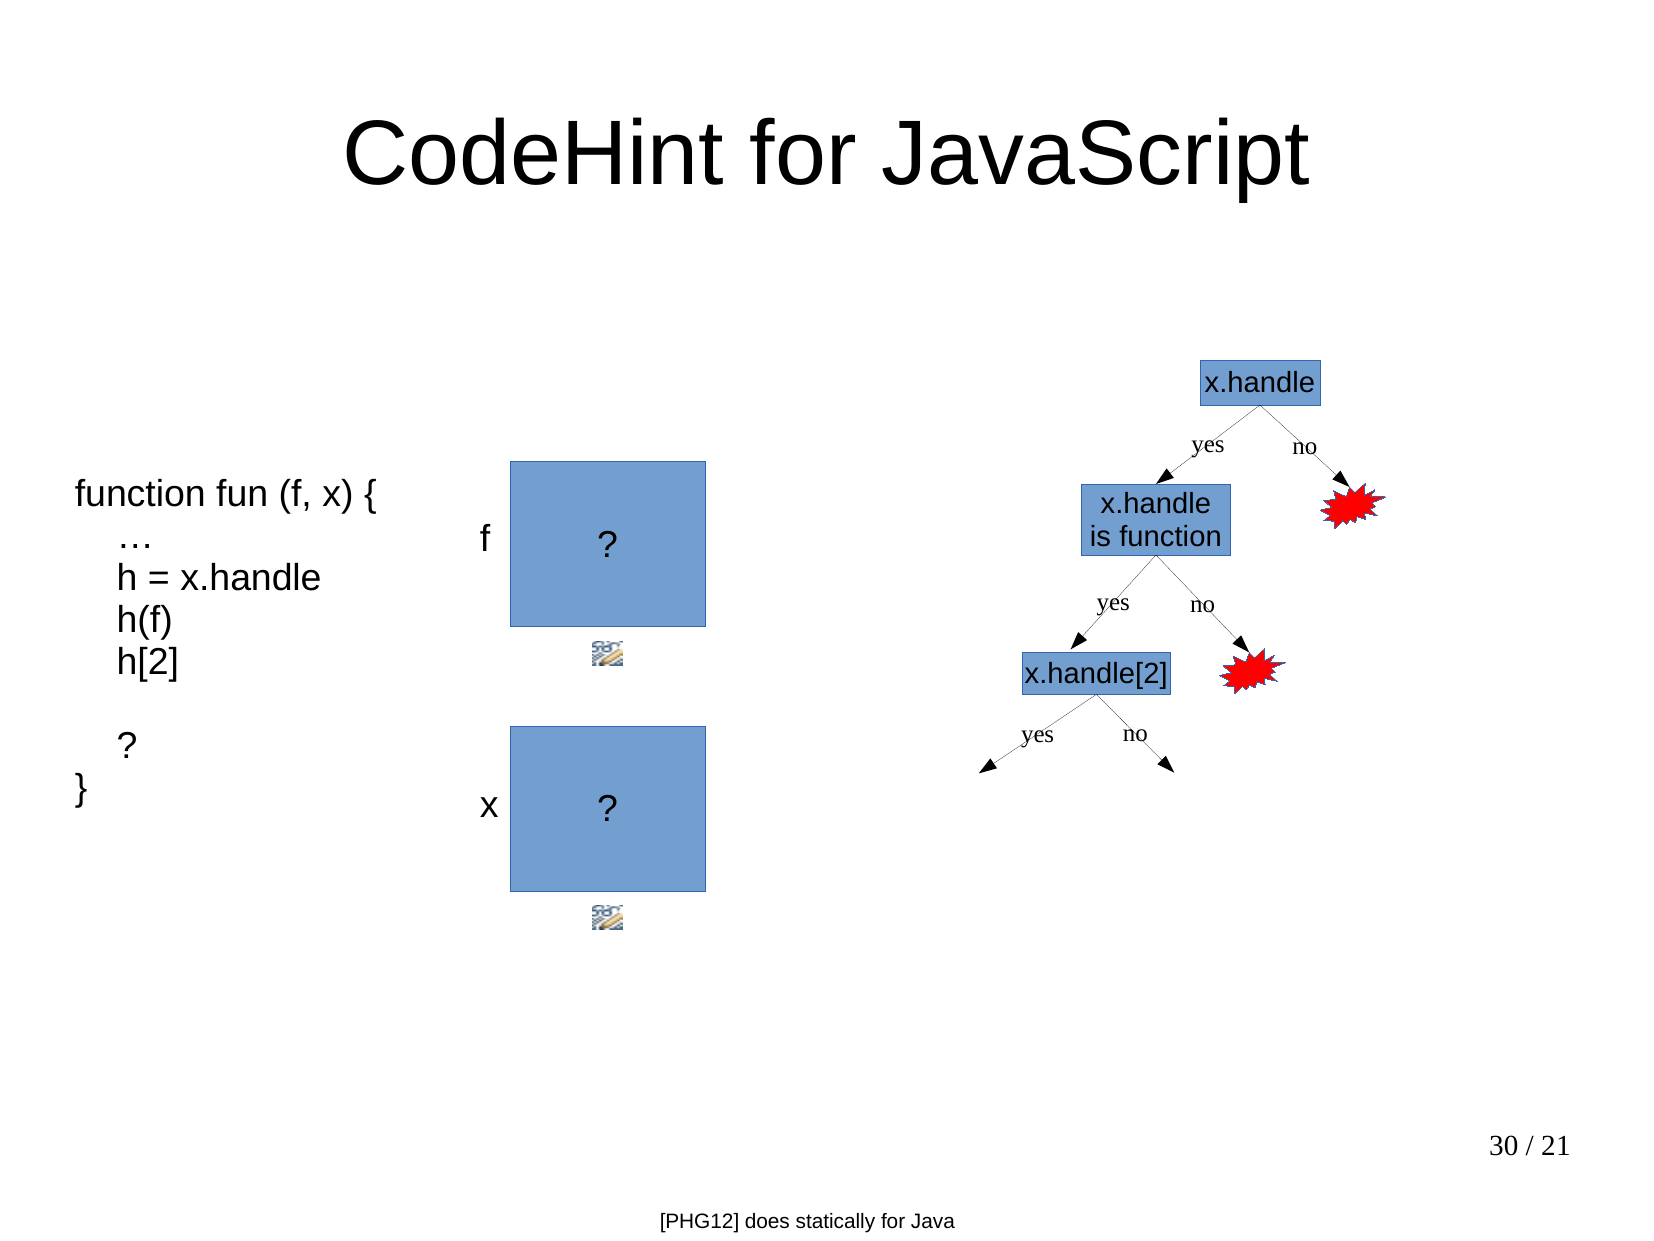

# CodeHint for JavaScript
x.handle
?
function fun (f, x) {
 …
 h = x.handle
 h(f)
 h[2]
 ?
}
x.handle
is function
f
x.handle[2]
?
x
30
[PHG12] does statically for Java